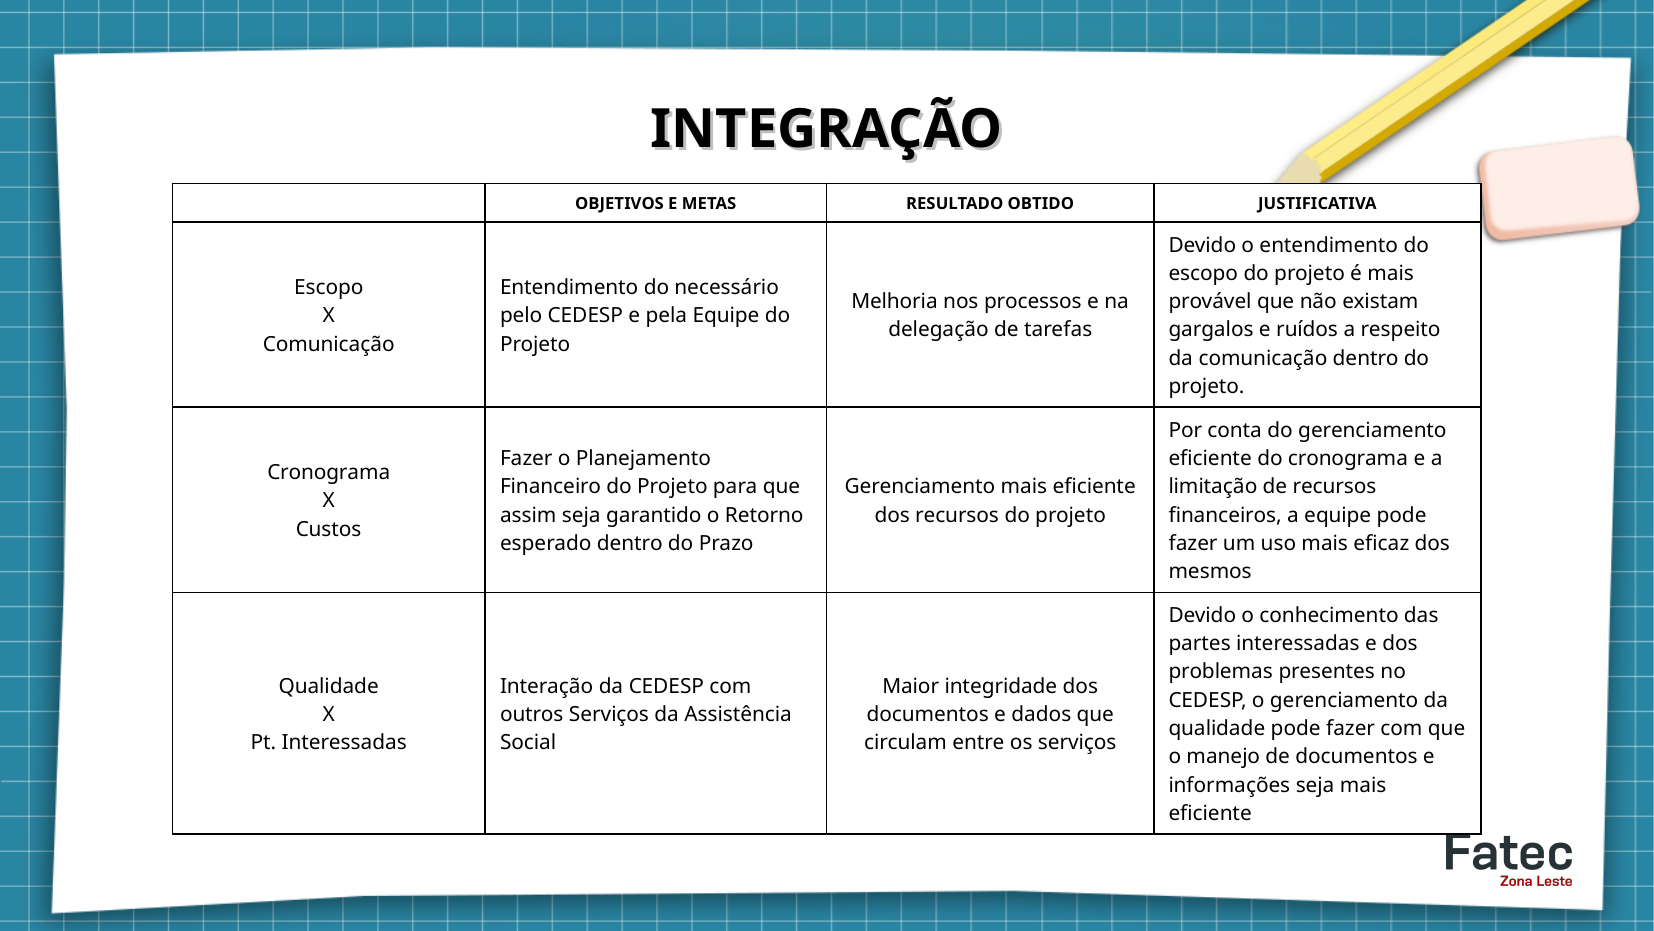

# INTEGRAÇÃO
| ÁREA DO CONHECIMENTO | OBJETIVOS E METAS | RESULTADO OBTIDO | JUSTIFICATIVA |
| --- | --- | --- | --- |
| Escopo X Comunicação | Entendimento do necessário pelo CEDESP e pela Equipe do Projeto | Melhoria nos processos e na delegação de tarefas | Devido o entendimento do escopo do projeto é mais provável que não existam gargalos e ruídos a respeito da comunicação dentro do projeto. |
| Cronograma X Custos | Fazer o Planejamento Financeiro do Projeto para que assim seja garantido o Retorno esperado dentro do Prazo | Gerenciamento mais eficiente dos recursos do projeto | Por conta do gerenciamento eficiente do cronograma e a limitação de recursos financeiros, a equipe pode fazer um uso mais eficaz dos mesmos |
| Qualidade X Pt. Interessadas | Interação da CEDESP com outros Serviços da Assistência Social | Maior integridade dos documentos e dados que circulam entre os serviços | Devido o conhecimento das partes interessadas e dos problemas presentes no CEDESP, o gerenciamento da qualidade pode fazer com que o manejo de documentos e informações seja mais eficiente |